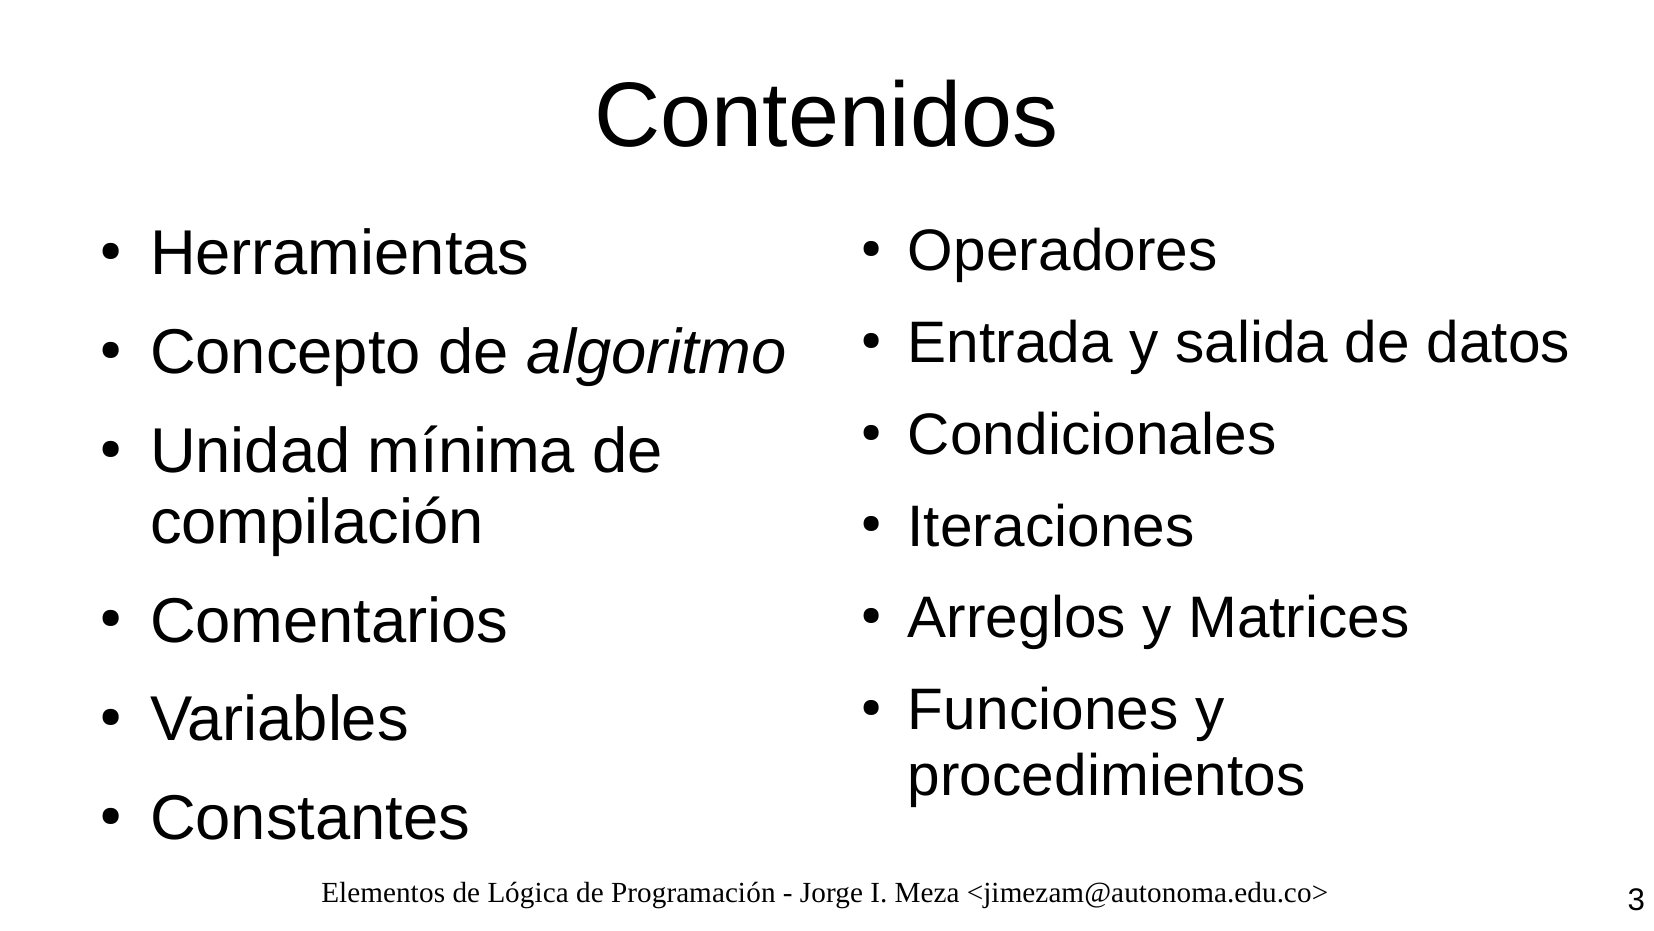

# Contenidos
Herramientas
Concepto de algoritmo
Unidad mínima de compilación
Comentarios
Variables
Constantes
Operadores
Entrada y salida de datos
Condicionales
Iteraciones
Arreglos y Matrices
Funciones y procedimientos
Elementos de Lógica de Programación - Jorge I. Meza <jimezam@autonoma.edu.co>